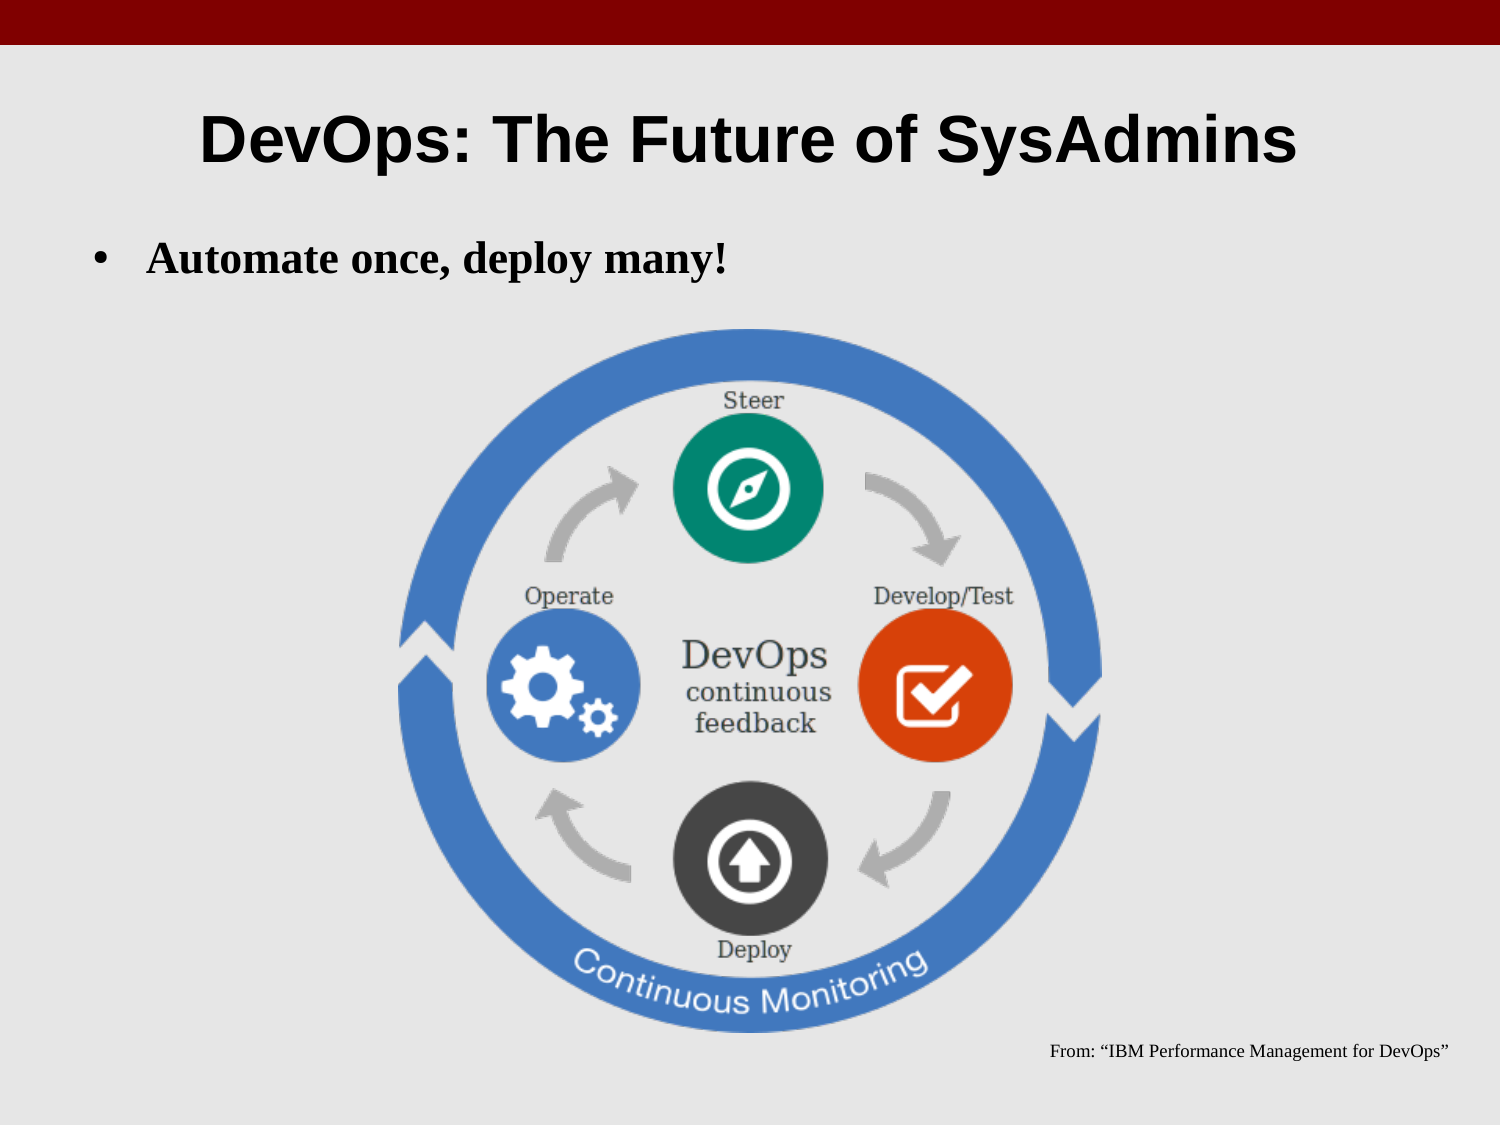

# DevOps: The Future of SysAdmins
Automate once, deploy many!
From: “IBM Performance Management for DevOps”